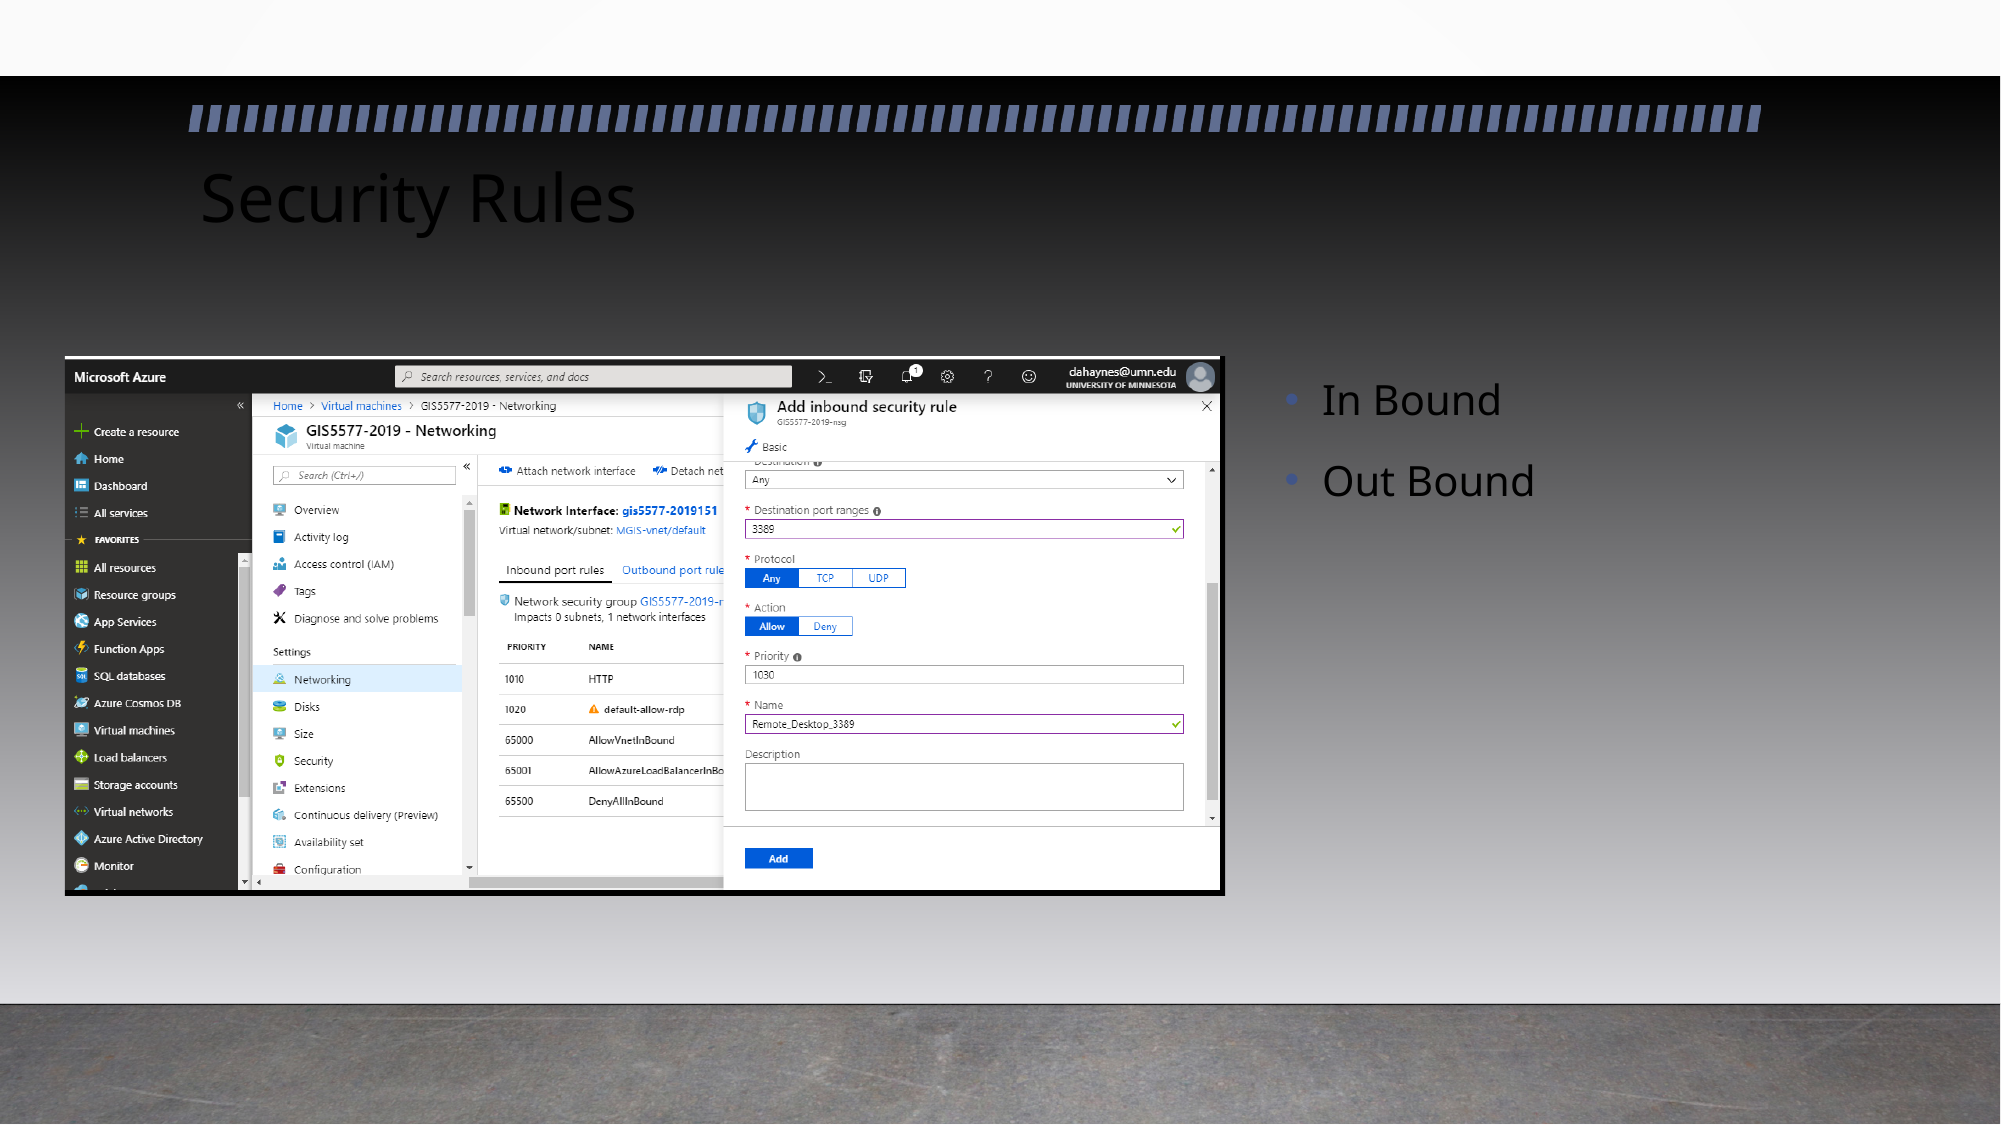

# Security Rules
In Bound
Out Bound